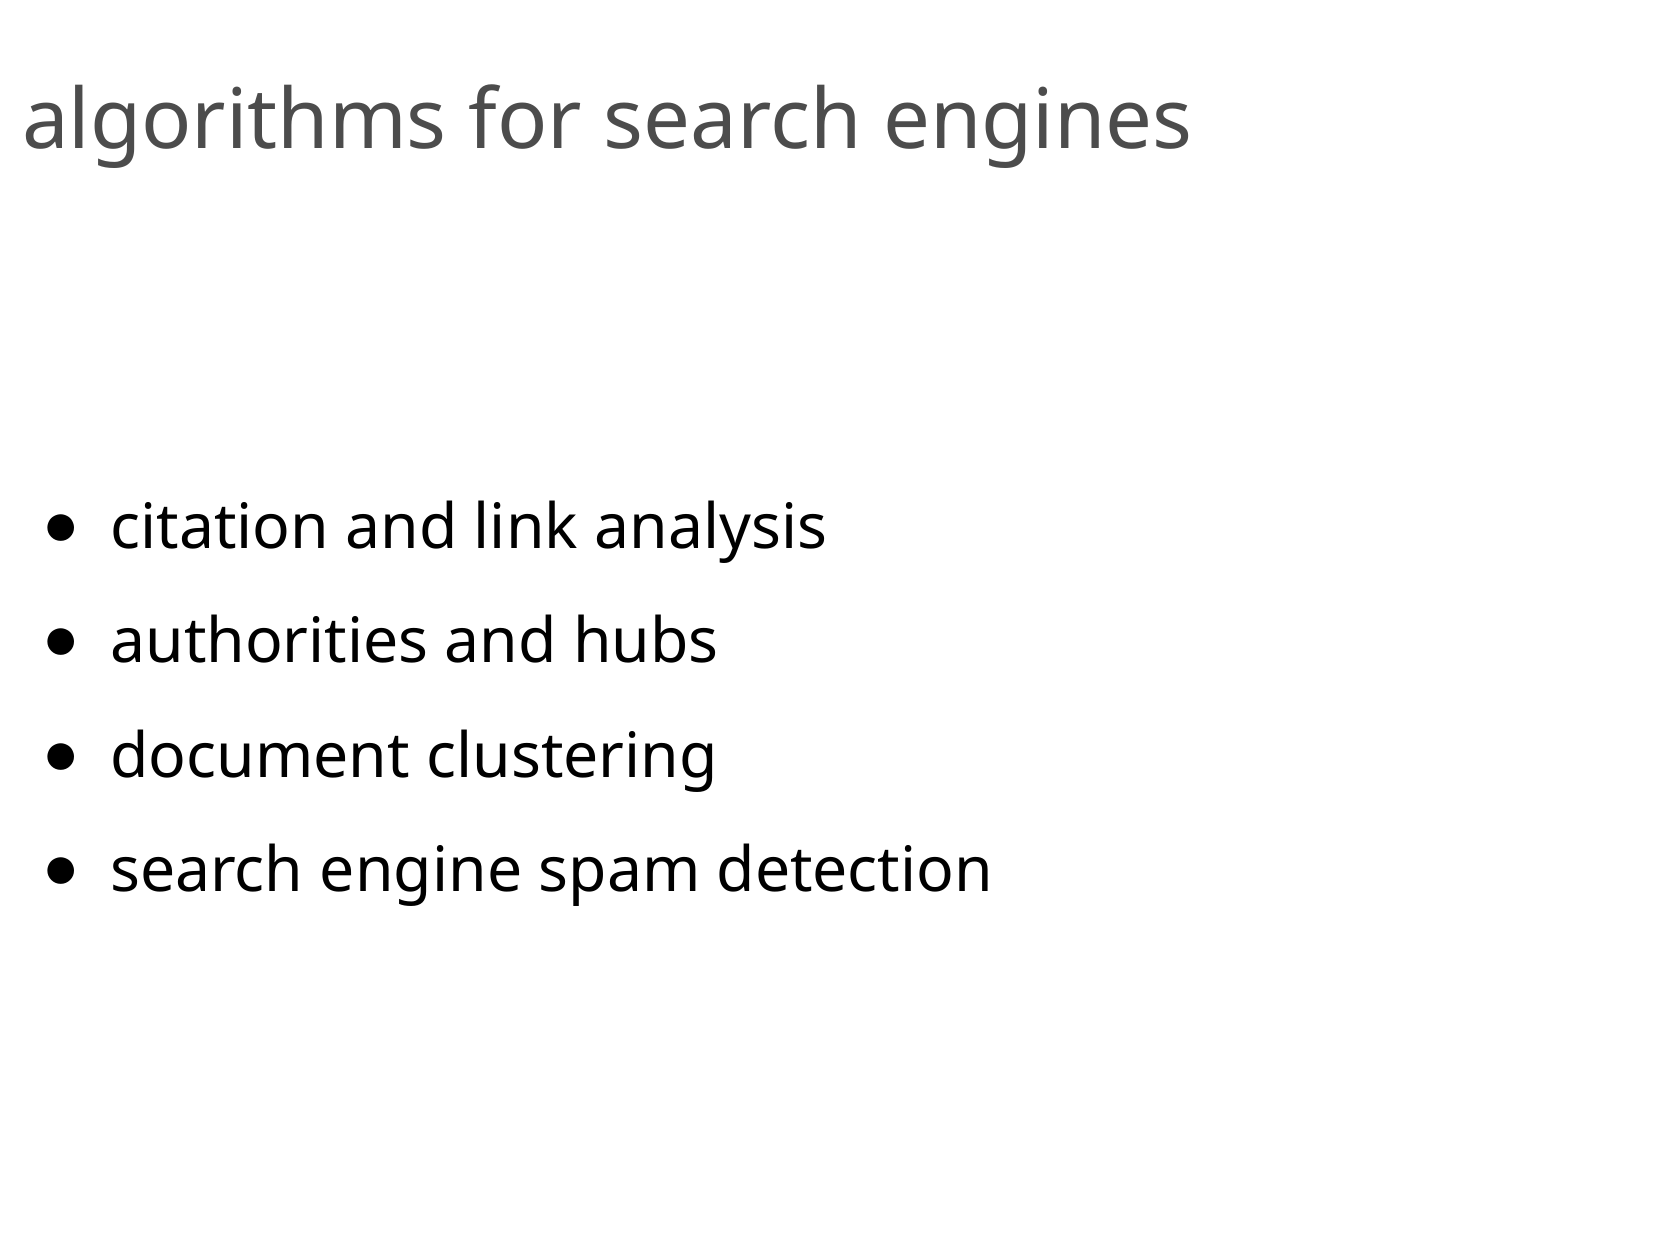

# algorithms for search engines
citation and link analysis
authorities and hubs
document clustering
search engine spam detection